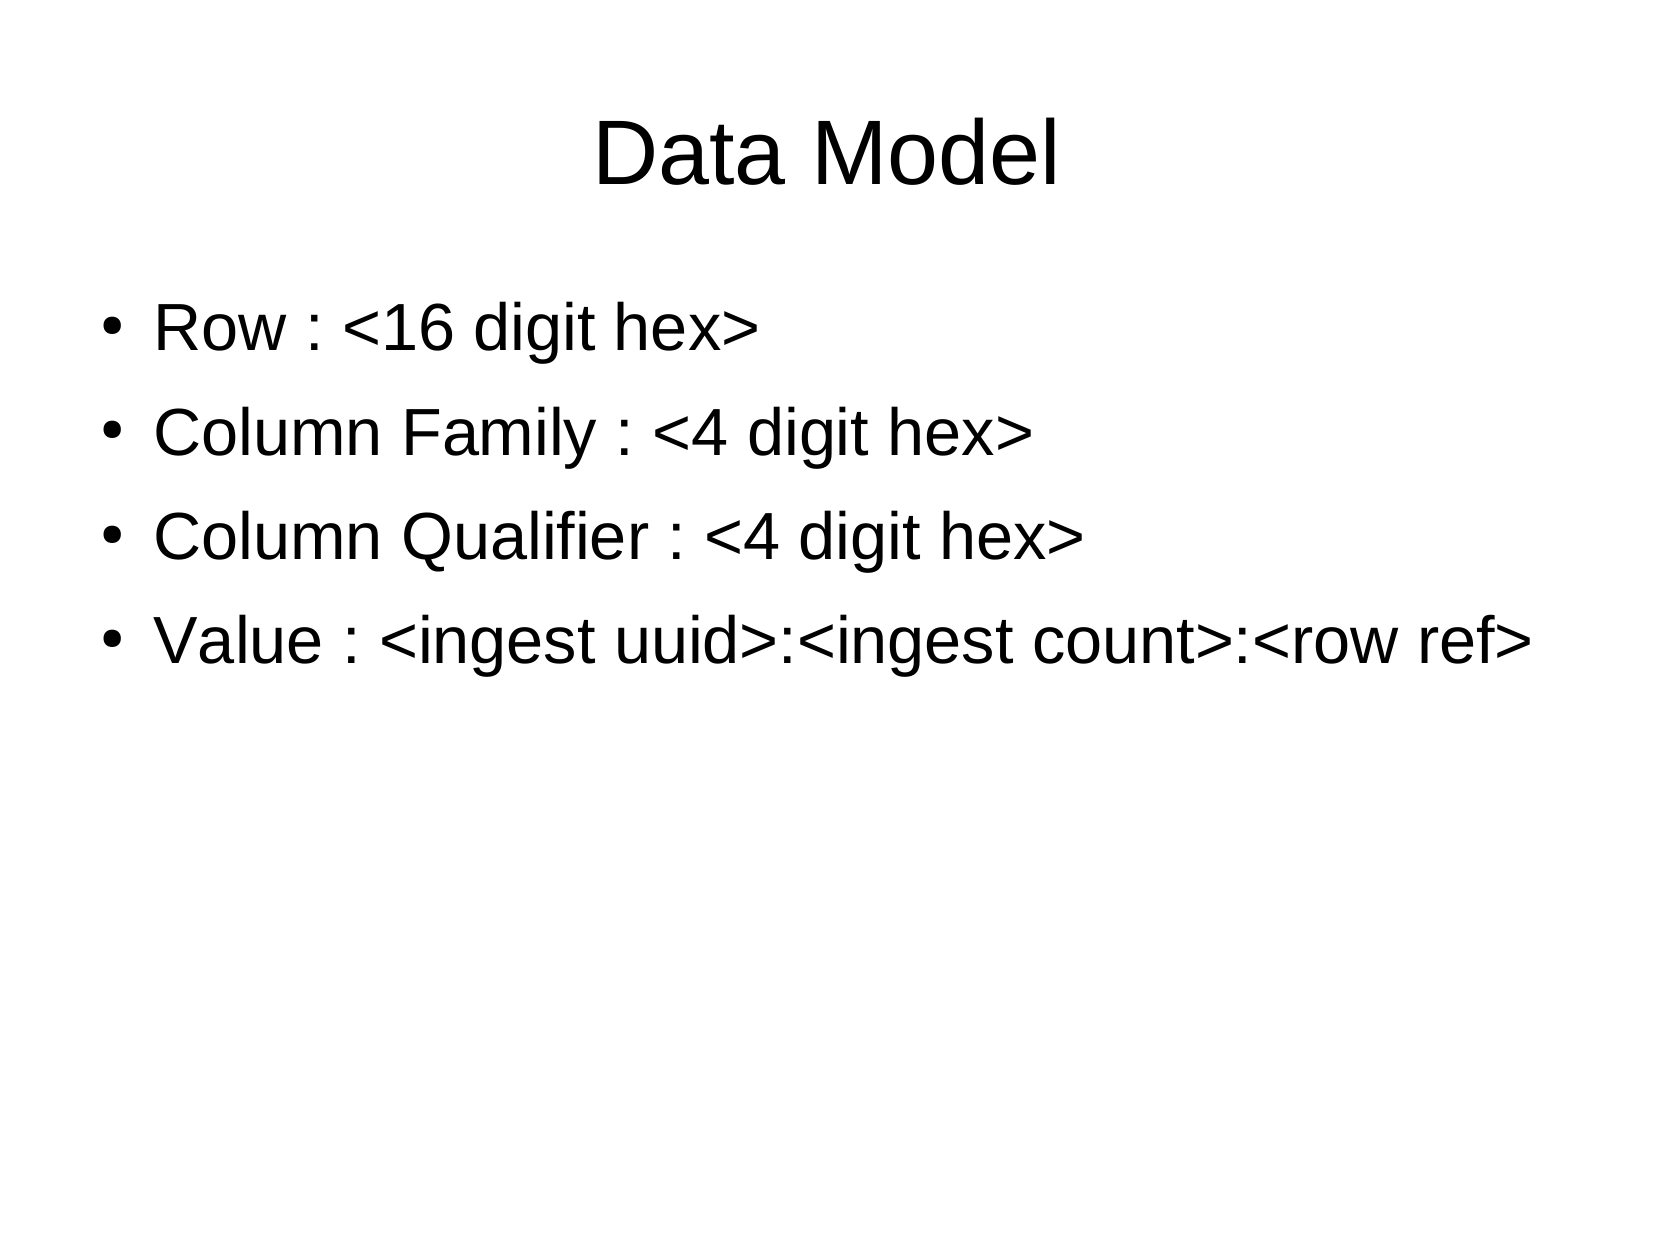

# Data Model
Row : <16 digit hex>
Column Family : <4 digit hex>
Column Qualifier : <4 digit hex>
Value : <ingest uuid>:<ingest count>:<row ref>